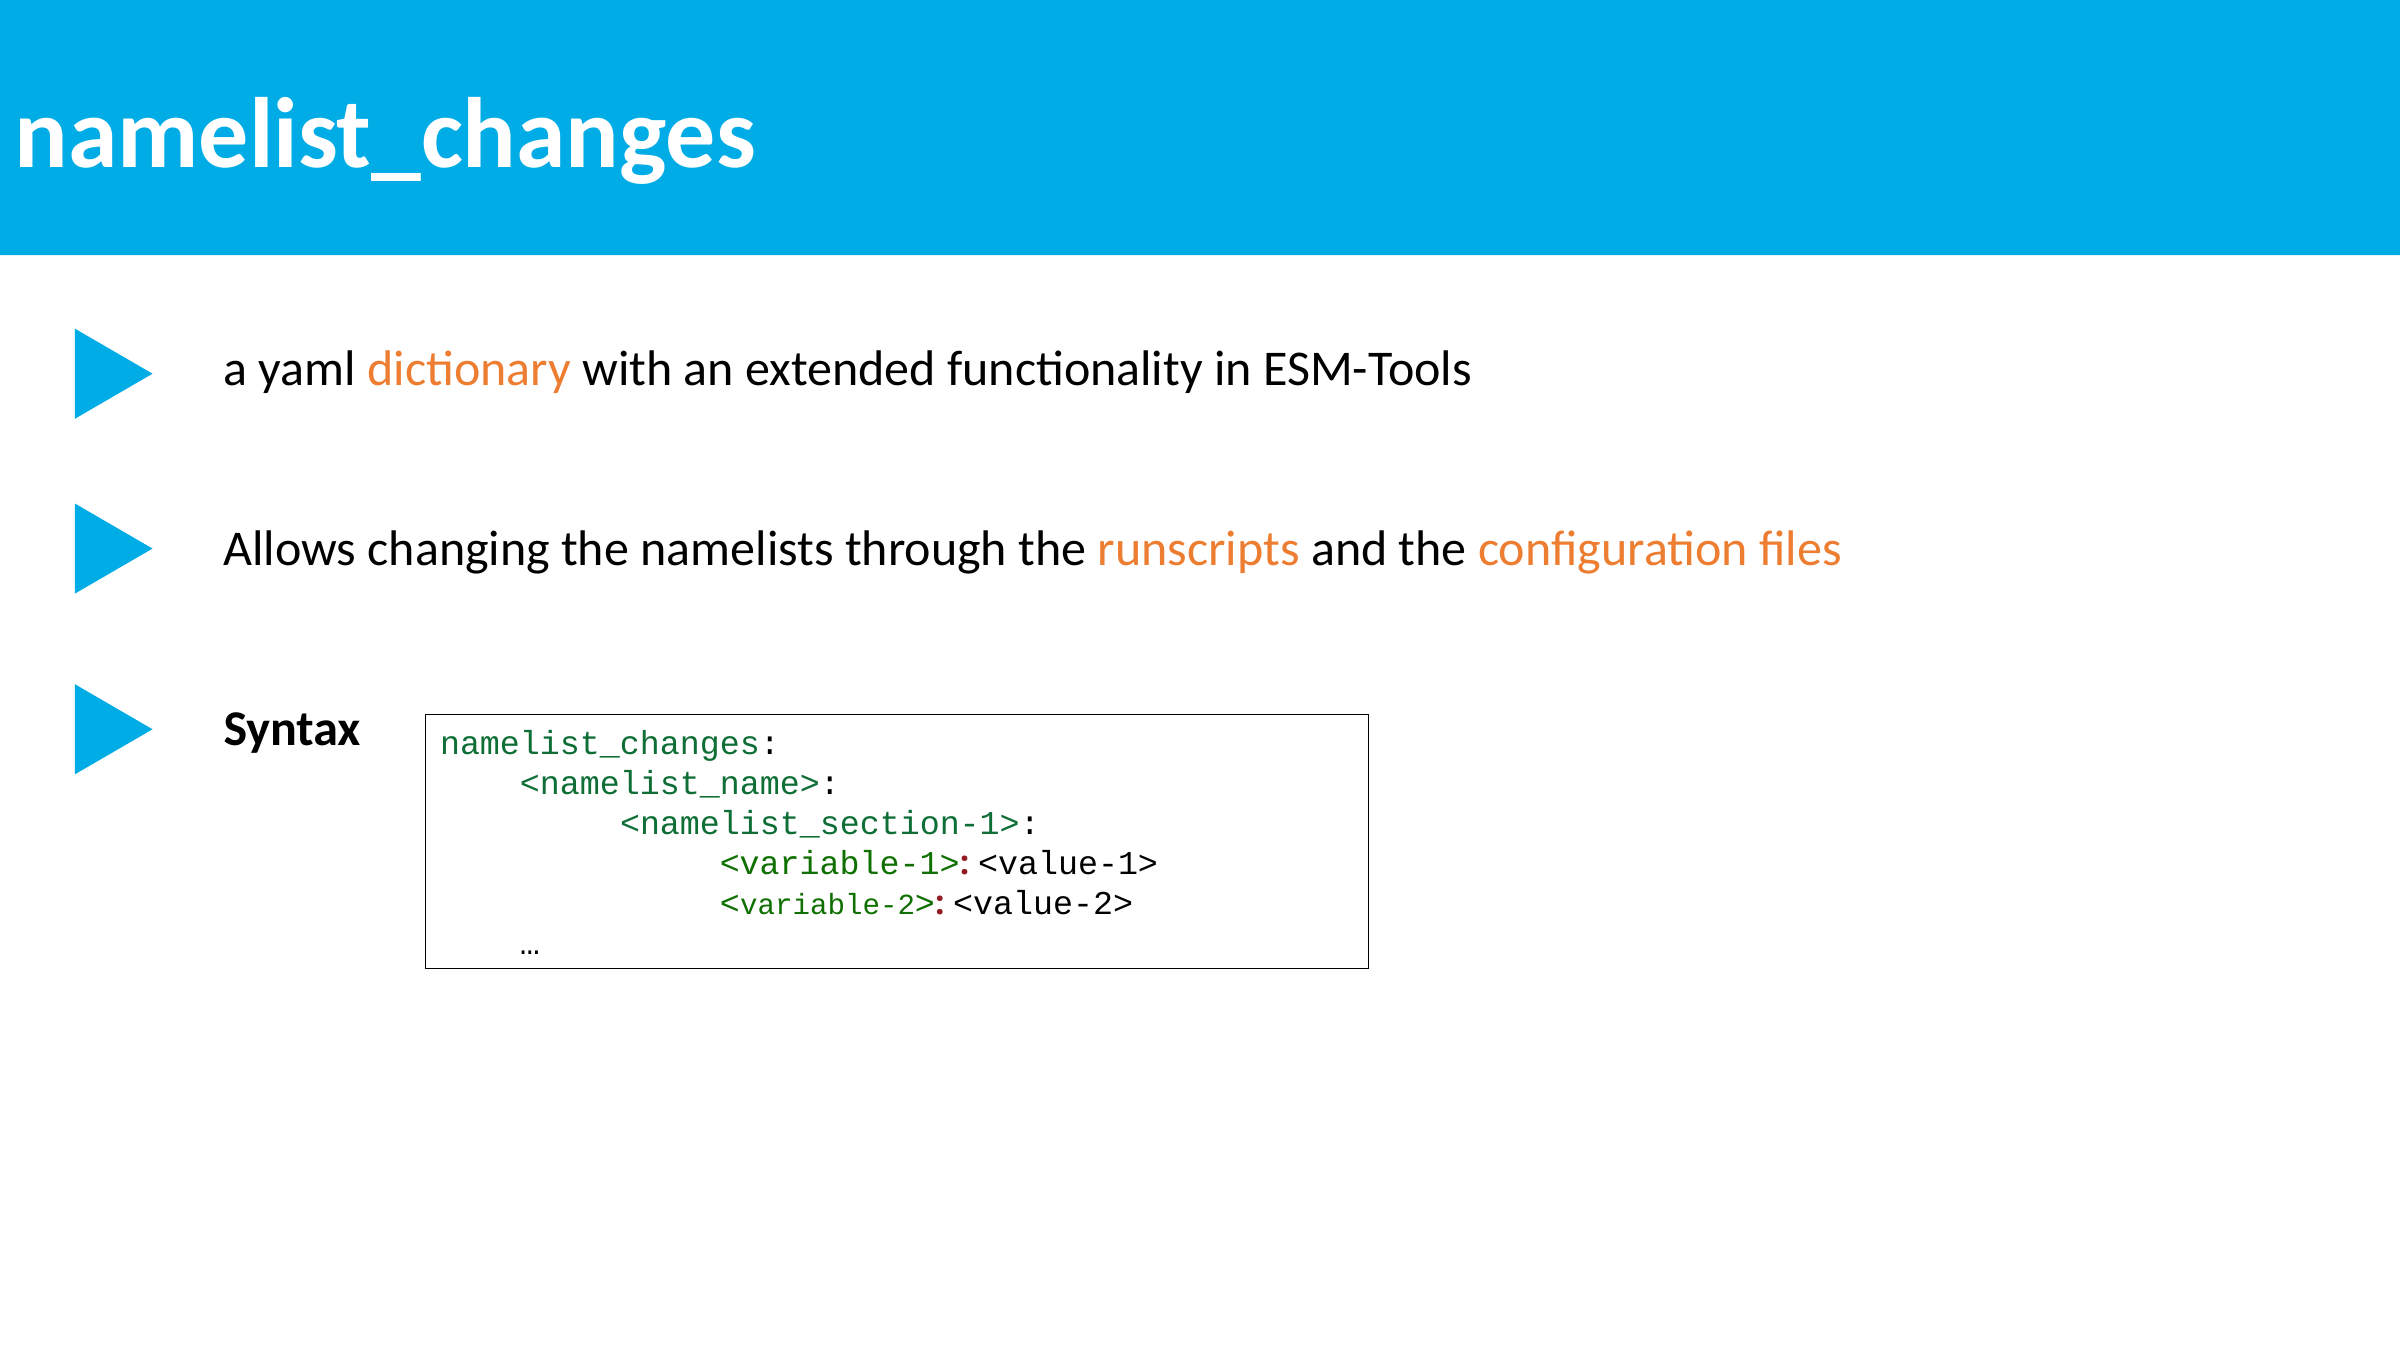

namelist_changes
a yaml dictionary with an extended functionality in ESM-Tools
Allows changing the namelists through the runscripts and the configuration files
Syntax
namelist_changes:
 <namelist_name>:
 <namelist_section-1>:
 <variable-1>: <value-1>
 <variable-2>: <value-2>
 …